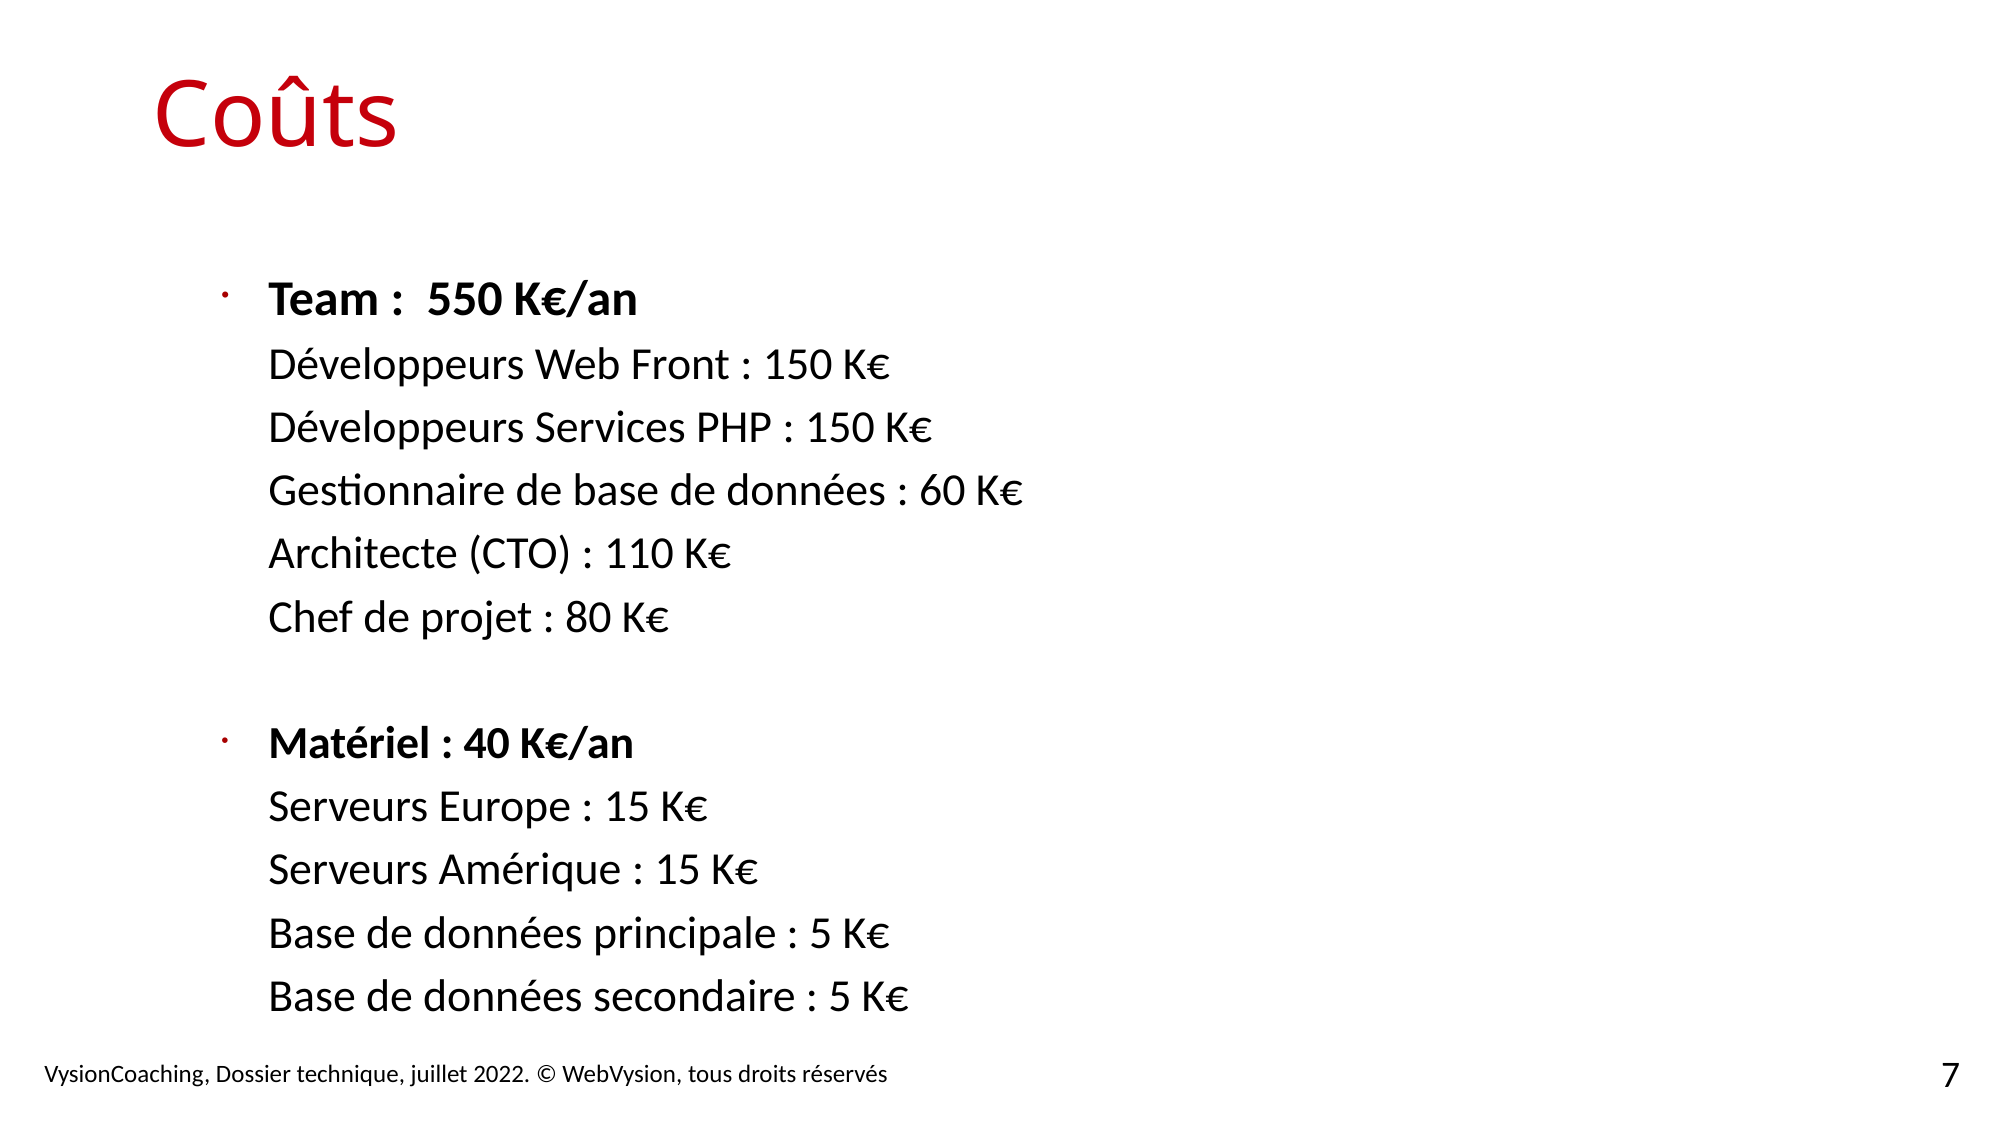

# Coûts
Team : 550 K€/an
Développeurs Web Front : 150 K€
Développeurs Services PHP : 150 K€
Gestionnaire de base de données : 60 K€
Architecte (CTO) : 110 K€
Chef de projet : 80 K€
Matériel : 40 K€/an
Serveurs Europe : 15 K€
Serveurs Amérique : 15 K€
Base de données principale : 5 K€
Base de données secondaire : 5 K€
VysionCoaching, Dossier technique, juillet 2022. © WebVysion, tous droits réservés